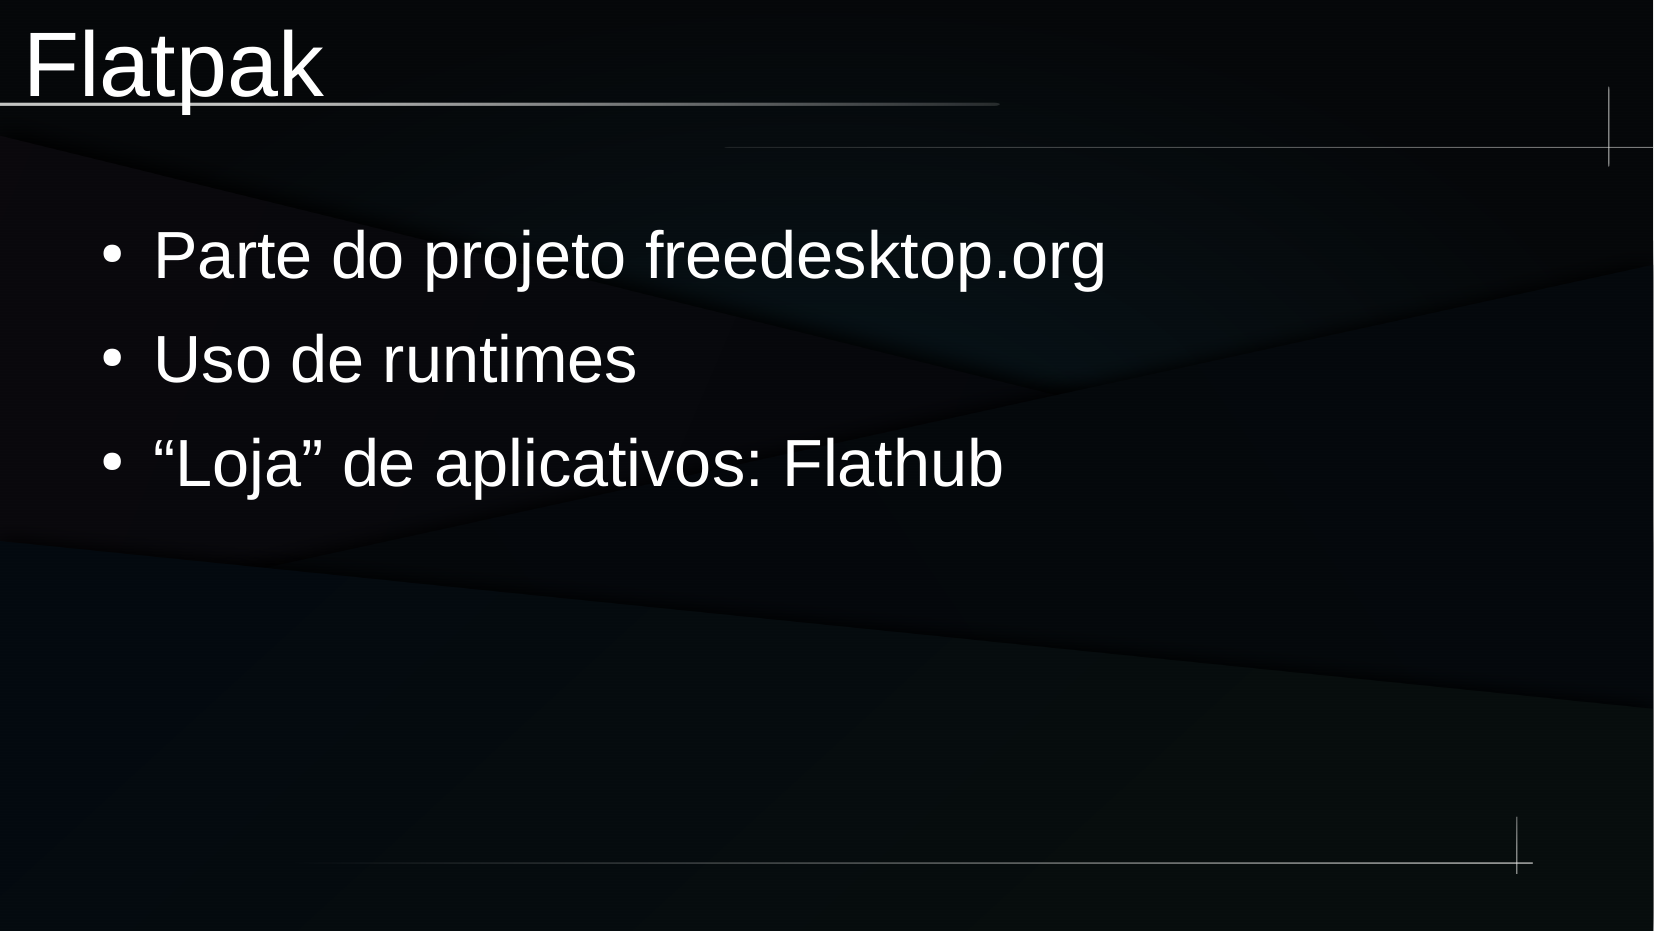

# Flatpak
Parte do projeto freedesktop.org
Uso de runtimes
“Loja” de aplicativos: Flathub